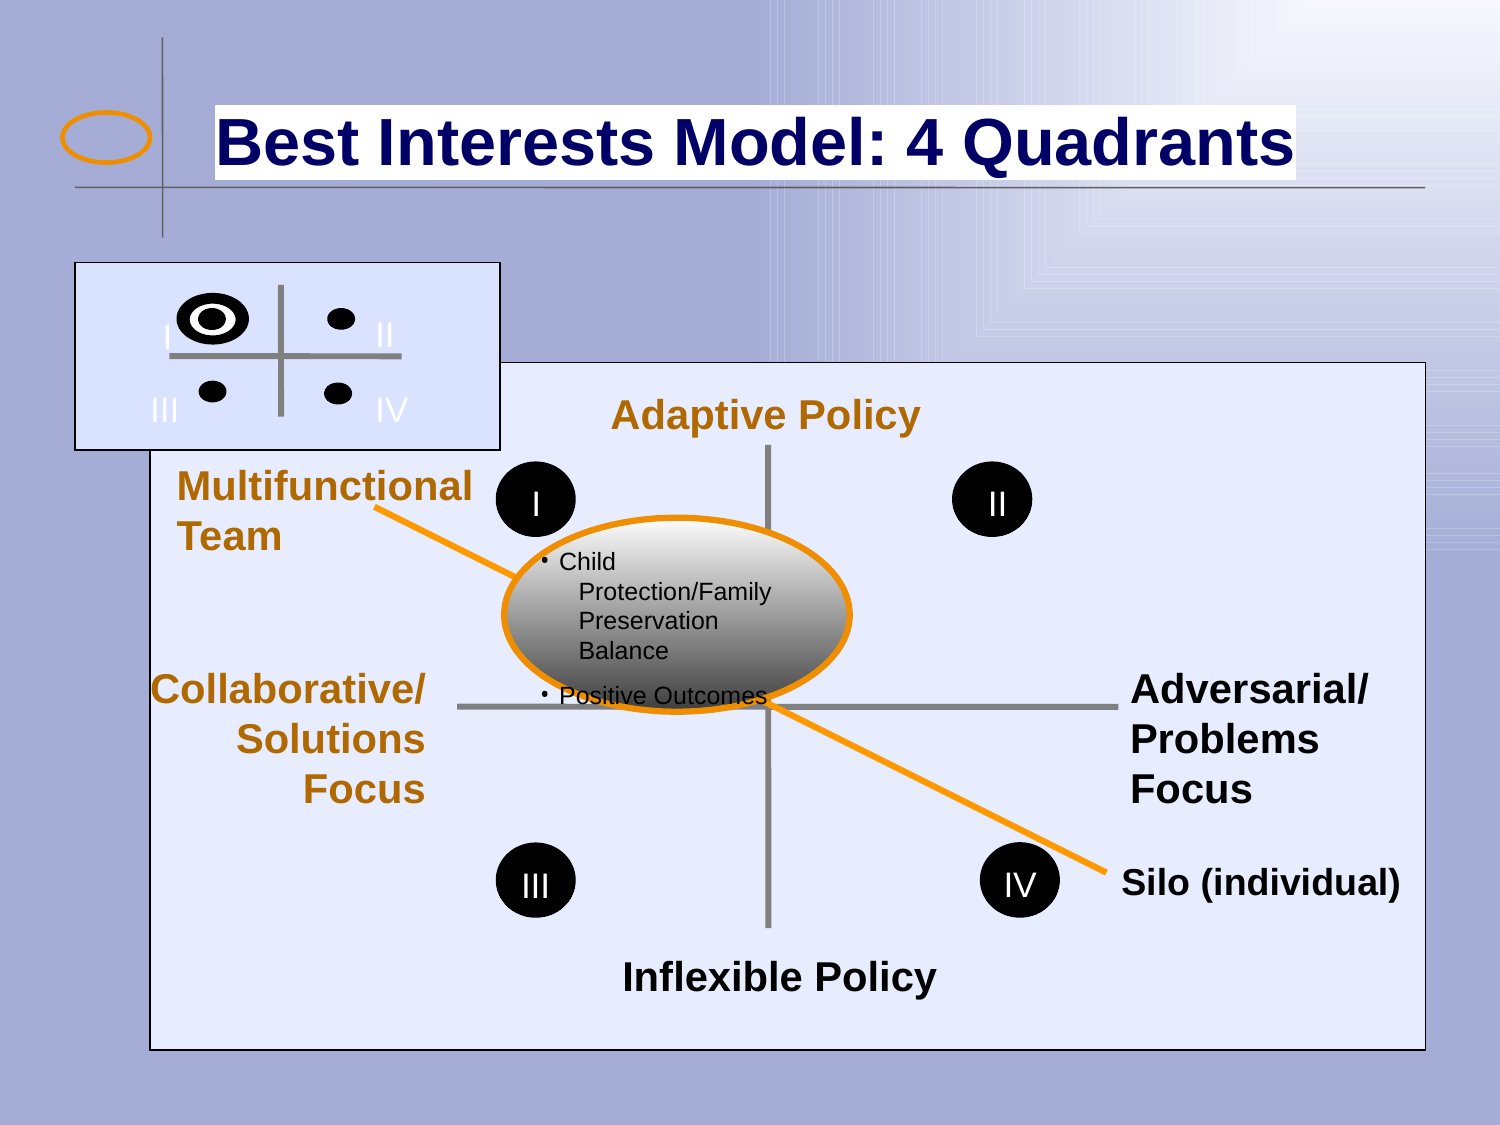

# Best Interests Model: 4 Quadrants
II
I
III
IV
Adaptive Policy
Multifunctional Team
I
II
Child Protection/Family
Preservation Balance
Positive Outcomes
Collaborative/ Solutions Focus
Adversarial/ Problems Focus
IV
III
Silo (individual)
Inflexible Policy